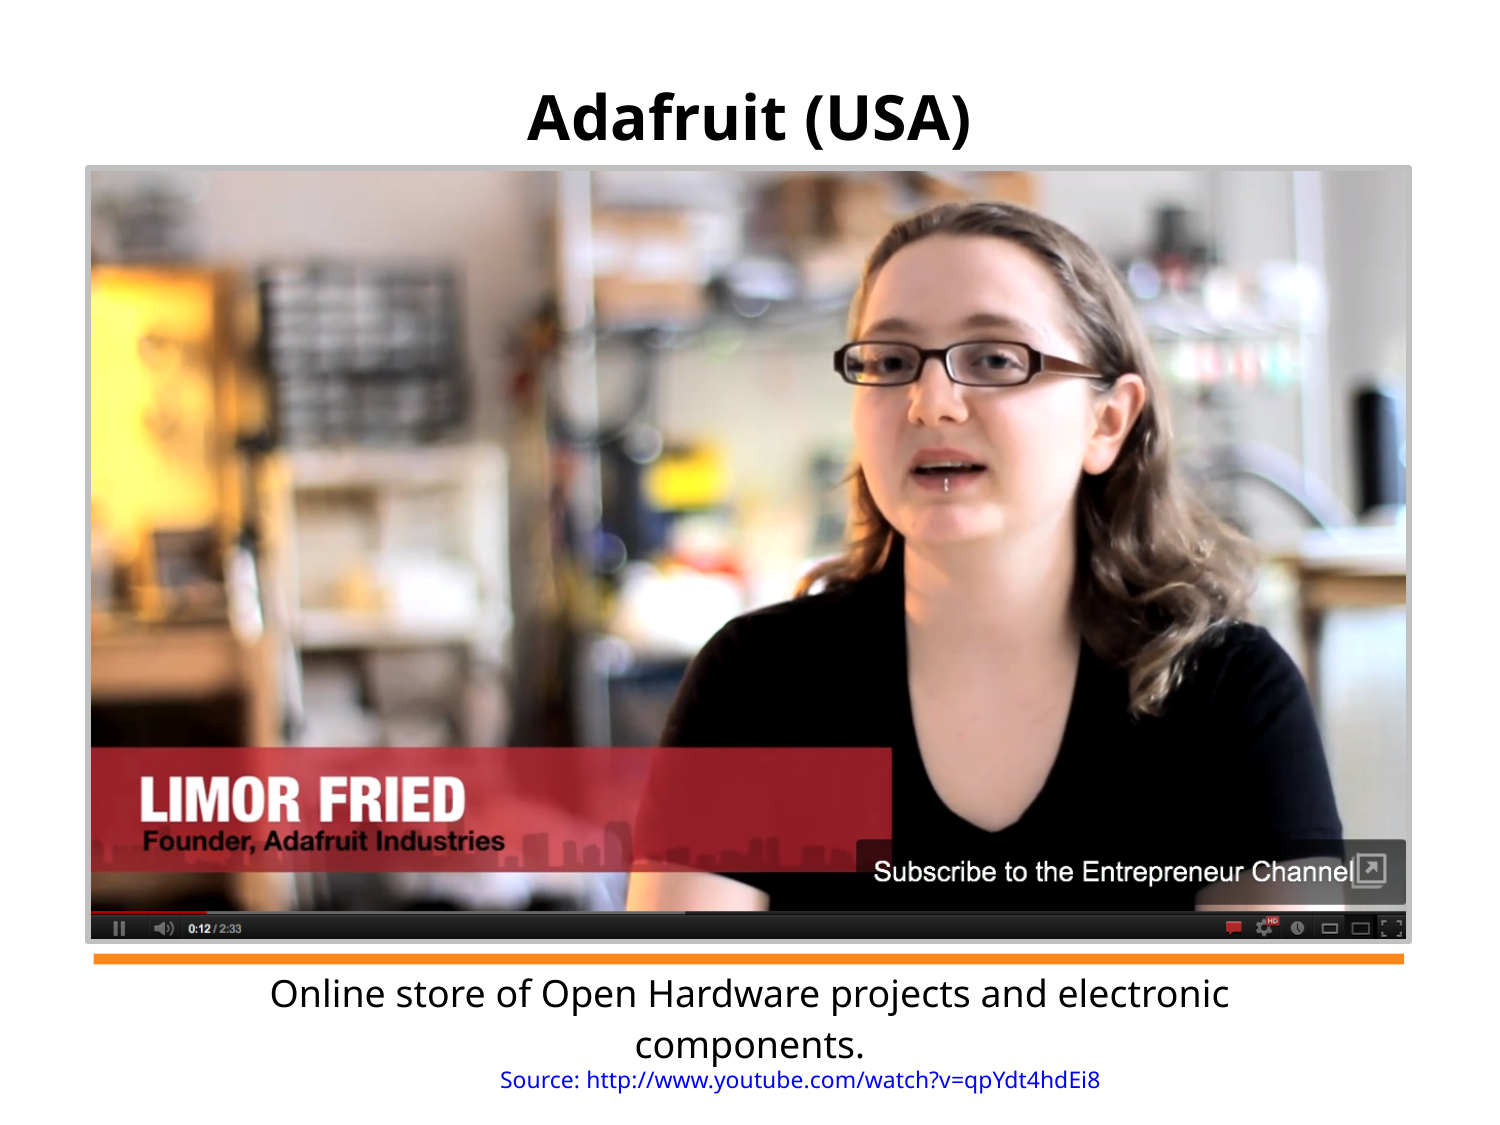

# Adafruit (USA)
Online store of Open Hardware projects and electronic components.
Source: http://www.youtube.com/watch?v=qpYdt4hdEi8